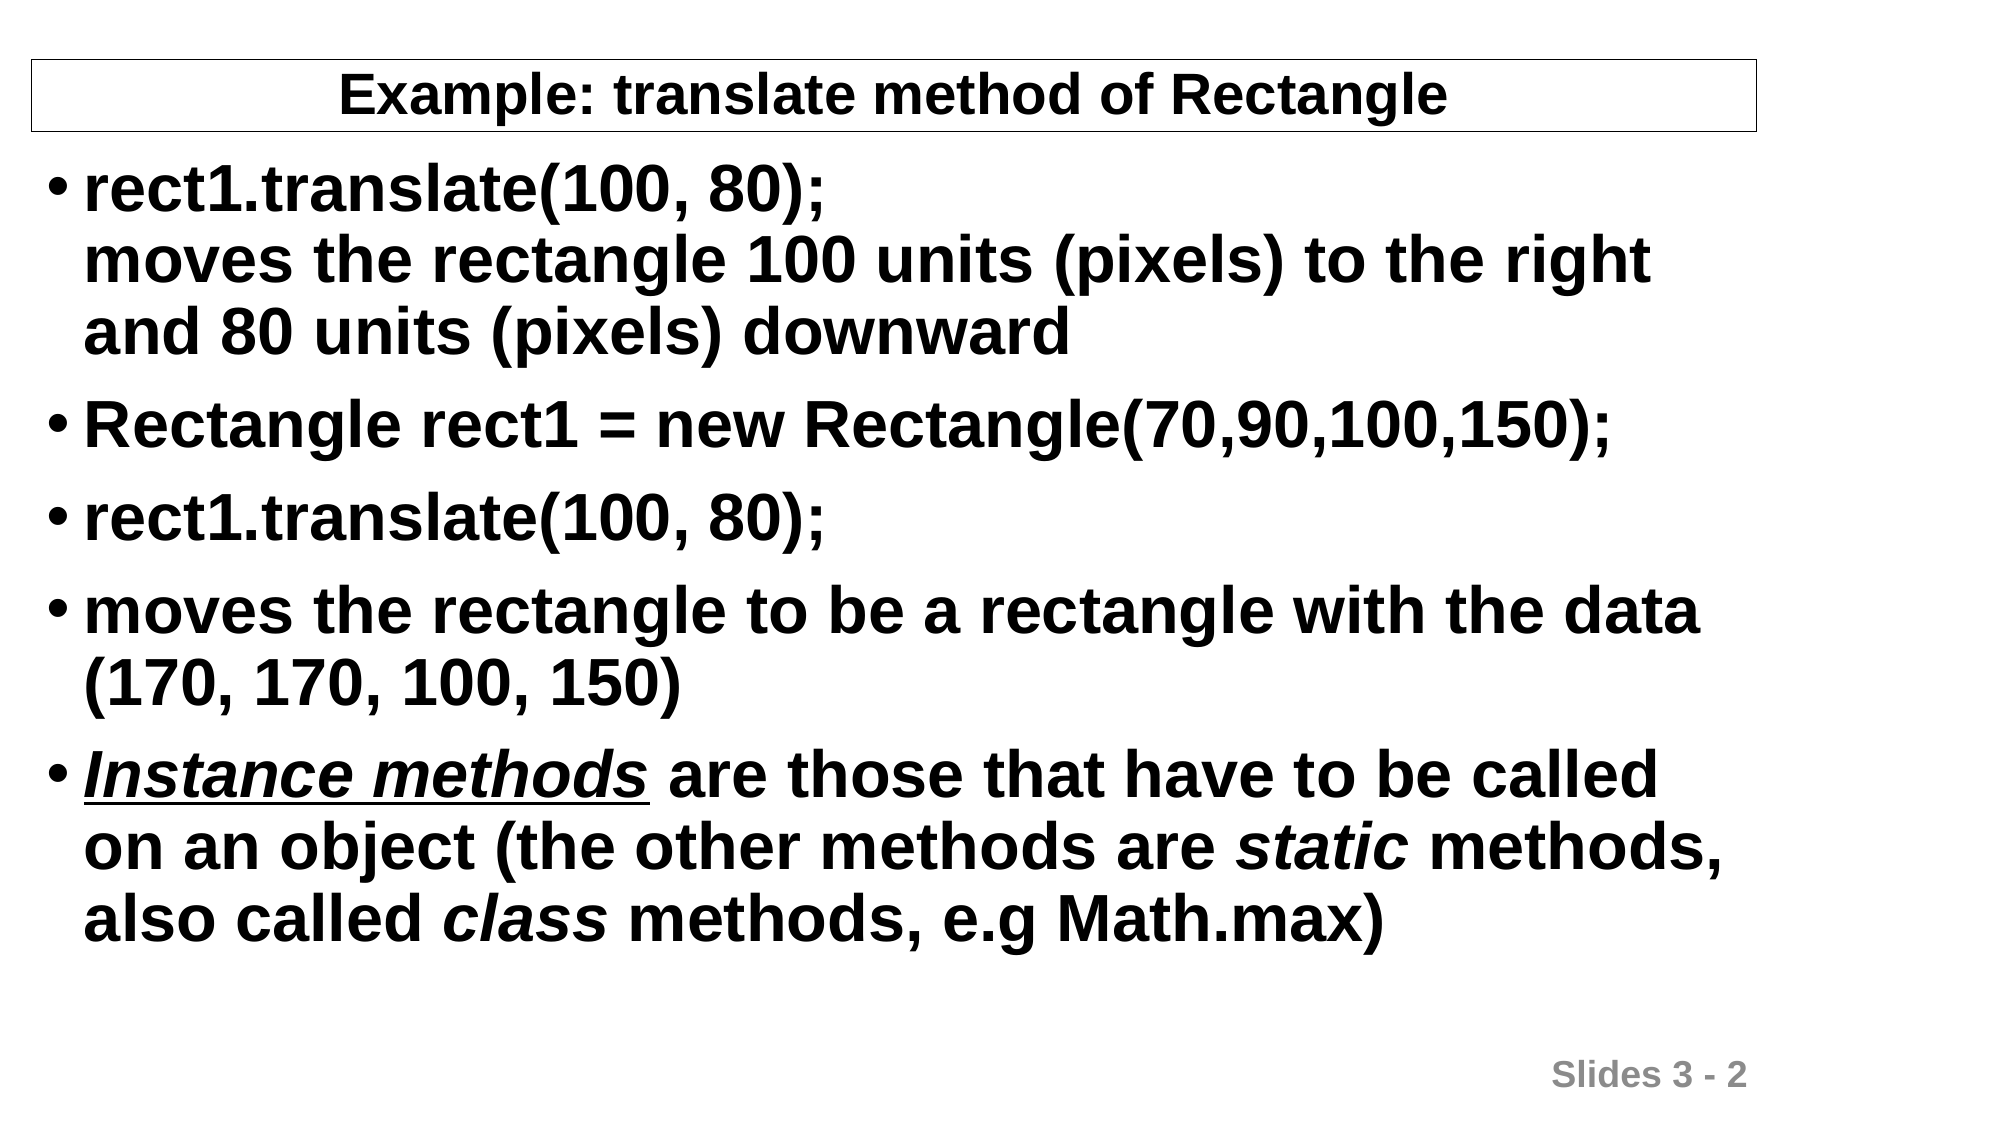

# Example: translate method of Rectangle
rect1.translate(100, 80);
moves the rectangle 100 units (pixels) to the right and 80 units (pixels) downward
Rectangle rect1 = new Rectangle(70,90,100,150);
rect1.translate(100, 80);
moves the rectangle to be a rectangle with the data (170, 170, 100, 150)
Instance methods are those that have to be called on an object (the other methods are static methods, also called class methods, e.g Math.max)
Slides 3 -